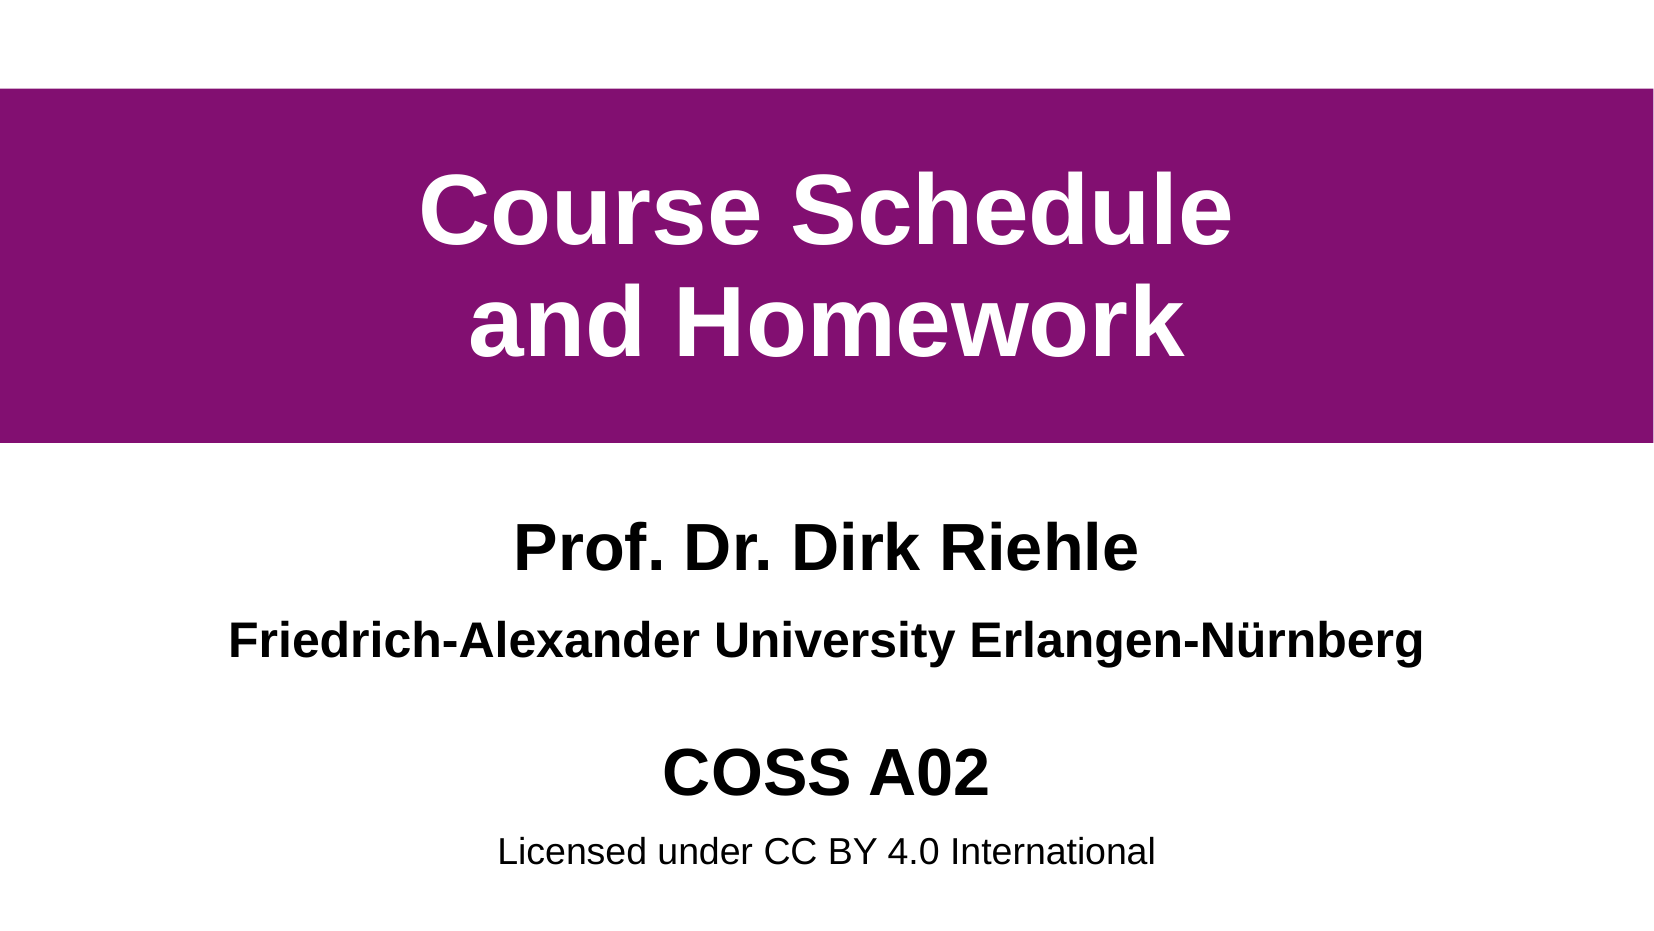

# Course Schedule and Homework
Prof. Dr. Dirk Riehle
Friedrich-Alexander University Erlangen-Nürnberg
COSS A02
Licensed under CC BY 4.0 International